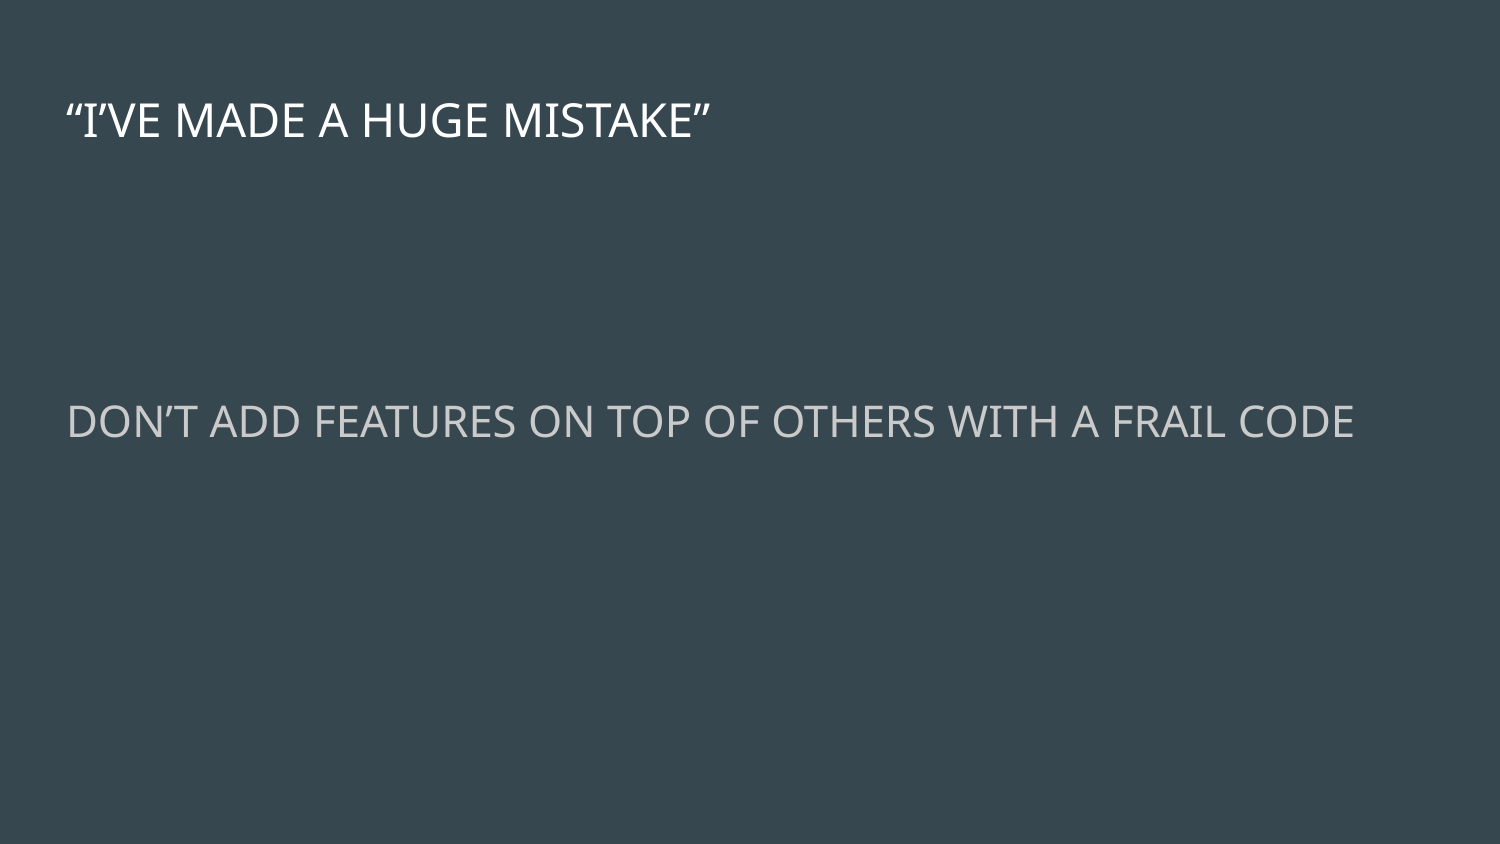

# “I’VE MADE A HUGE MISTAKE”
DON’T ADD FEATURES ON TOP OF OTHERS WITH A FRAIL CODE